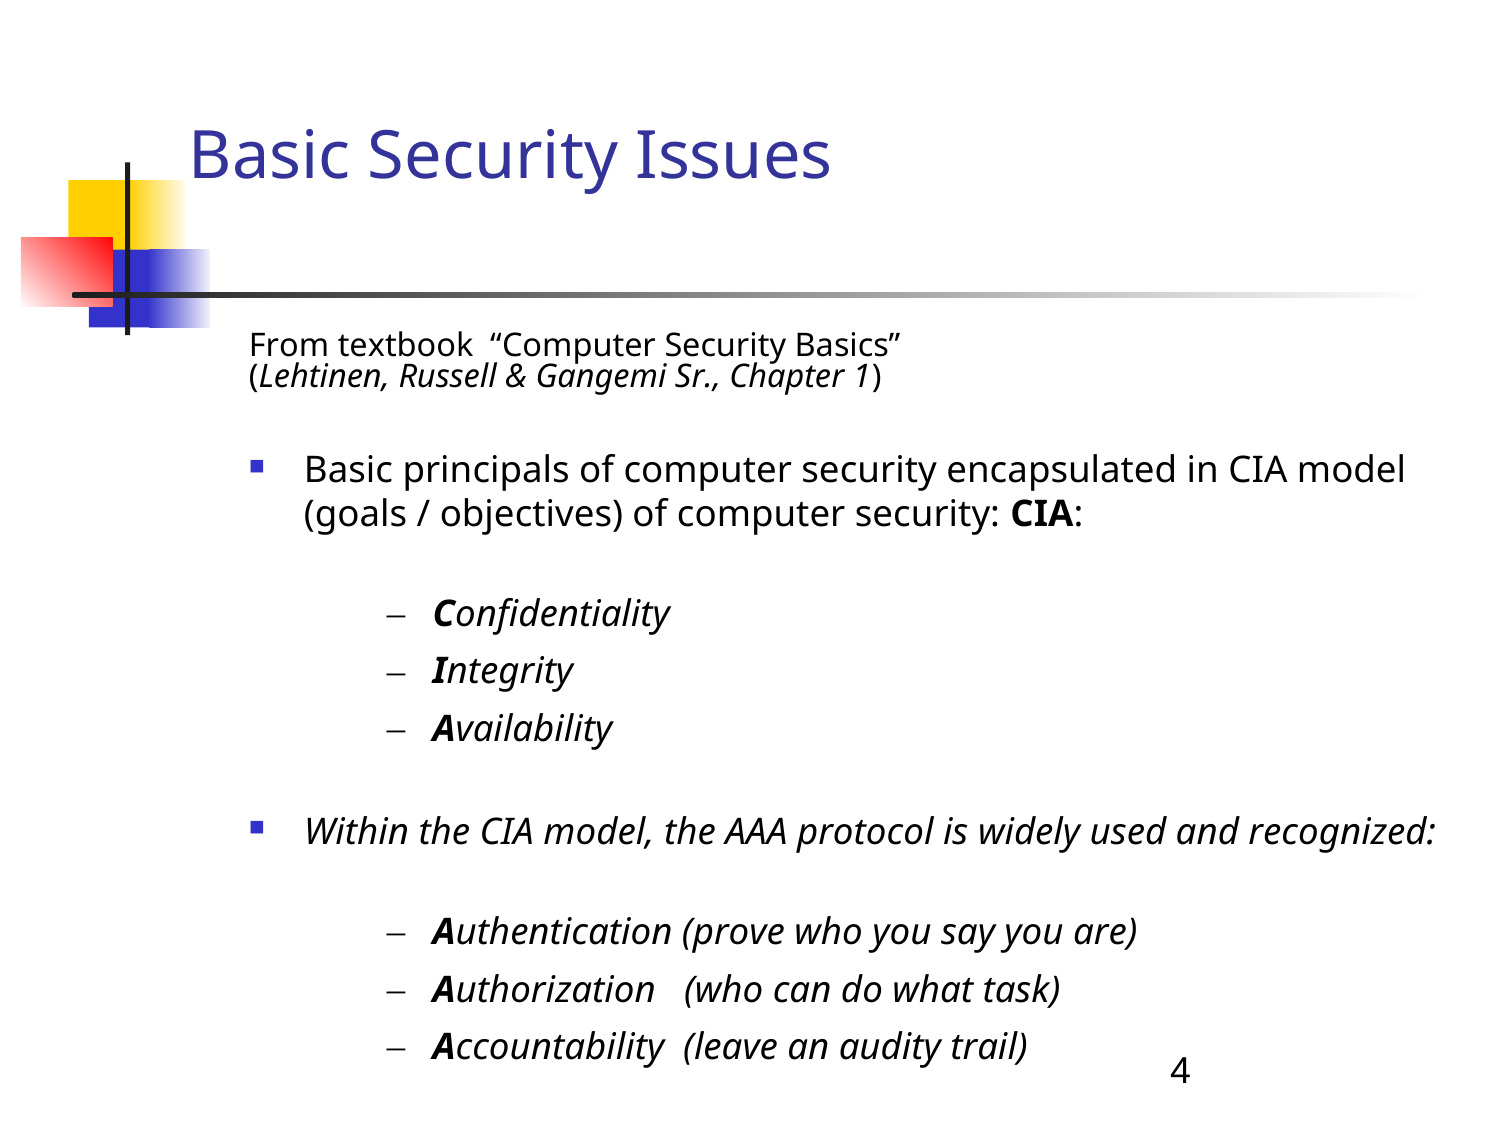

# Basic Security Issues
From textbook “Computer Security Basics”
(Lehtinen, Russell & Gangemi Sr., Chapter 1)
Basic principals of computer security encapsulated in CIA model (goals / objectives) of computer security: CIA:
Confidentiality
Integrity
Availability
Within the CIA model, the AAA protocol is widely used and recognized:
Authentication (prove who you say you are)
Authorization (who can do what task)
Accountability (leave an audity trail)
4